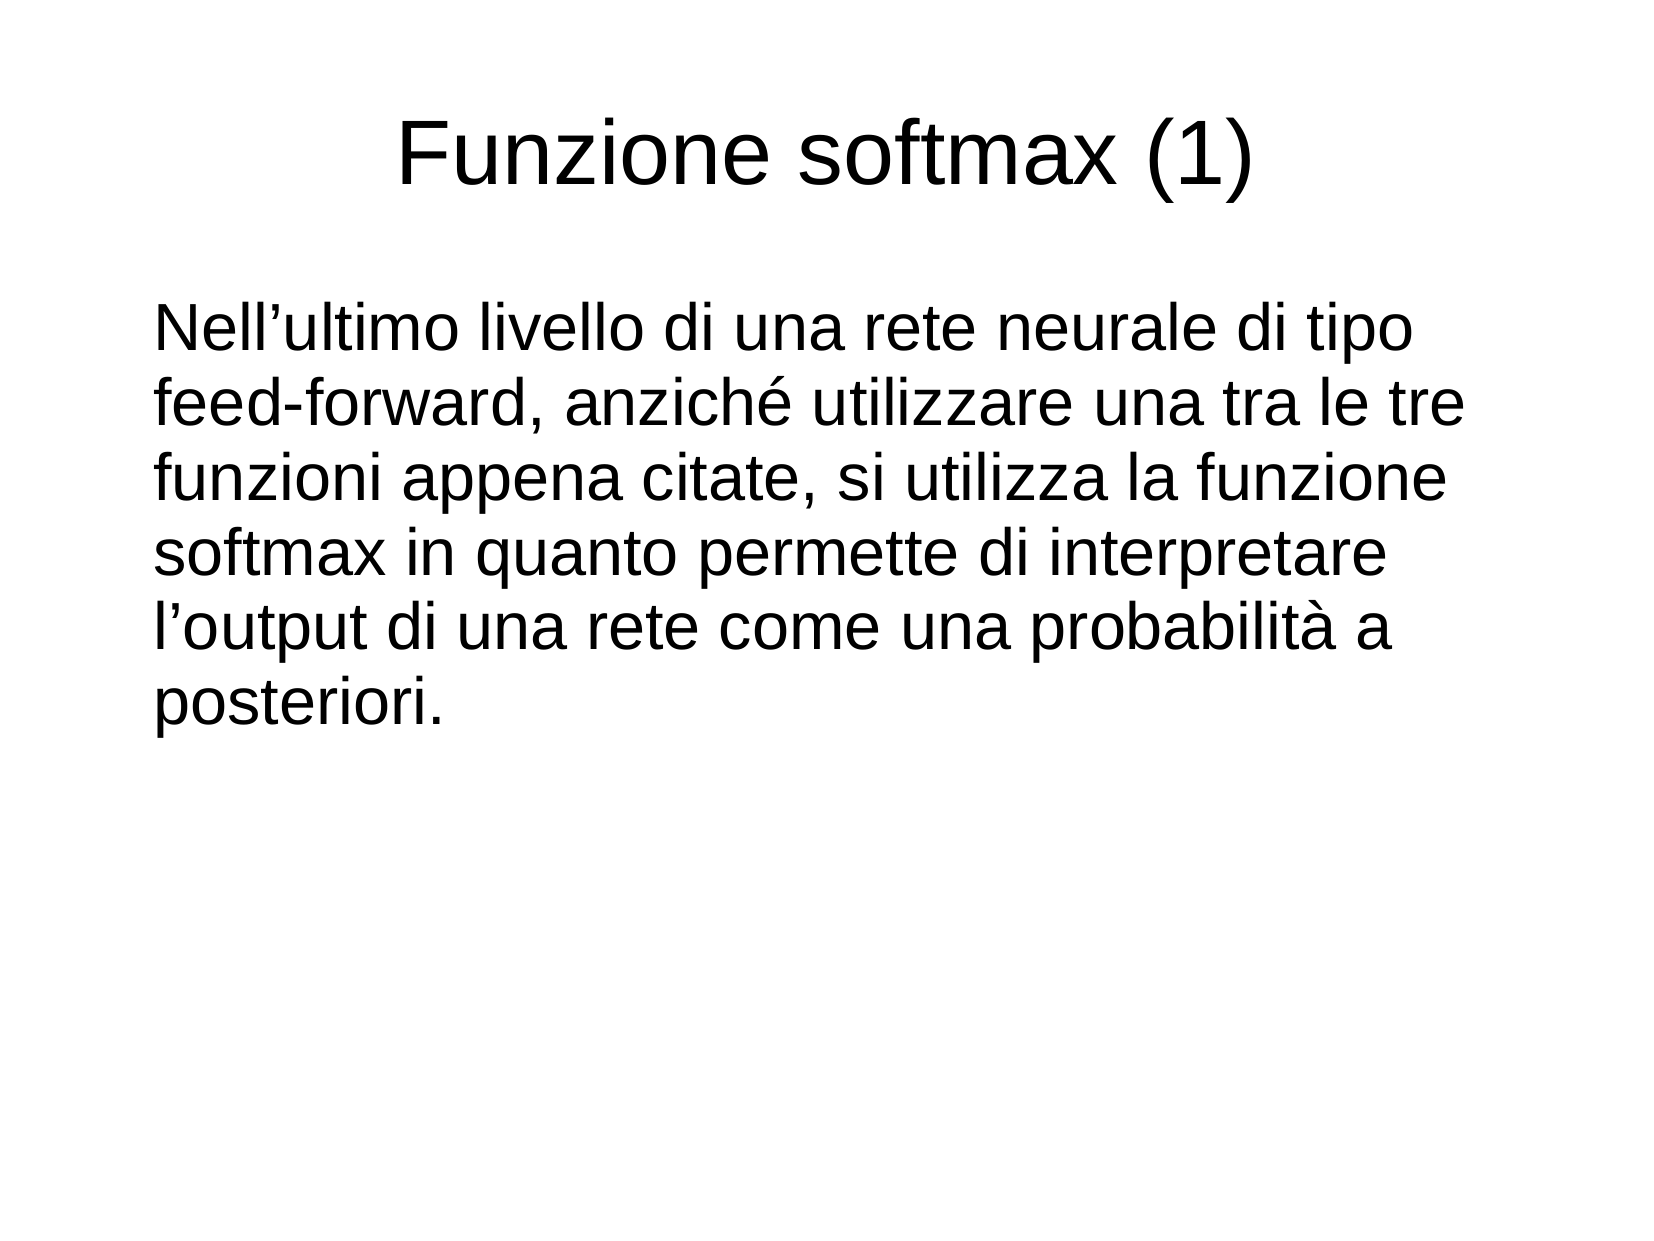

# Funzione softmax (1)
Nell’ultimo livello di una rete neurale di tipo feed-forward, anziché utilizzare una tra le tre funzioni appena citate, si utilizza la funzione softmax in quanto permette di interpretare l’output di una rete come una probabilità a posteriori.